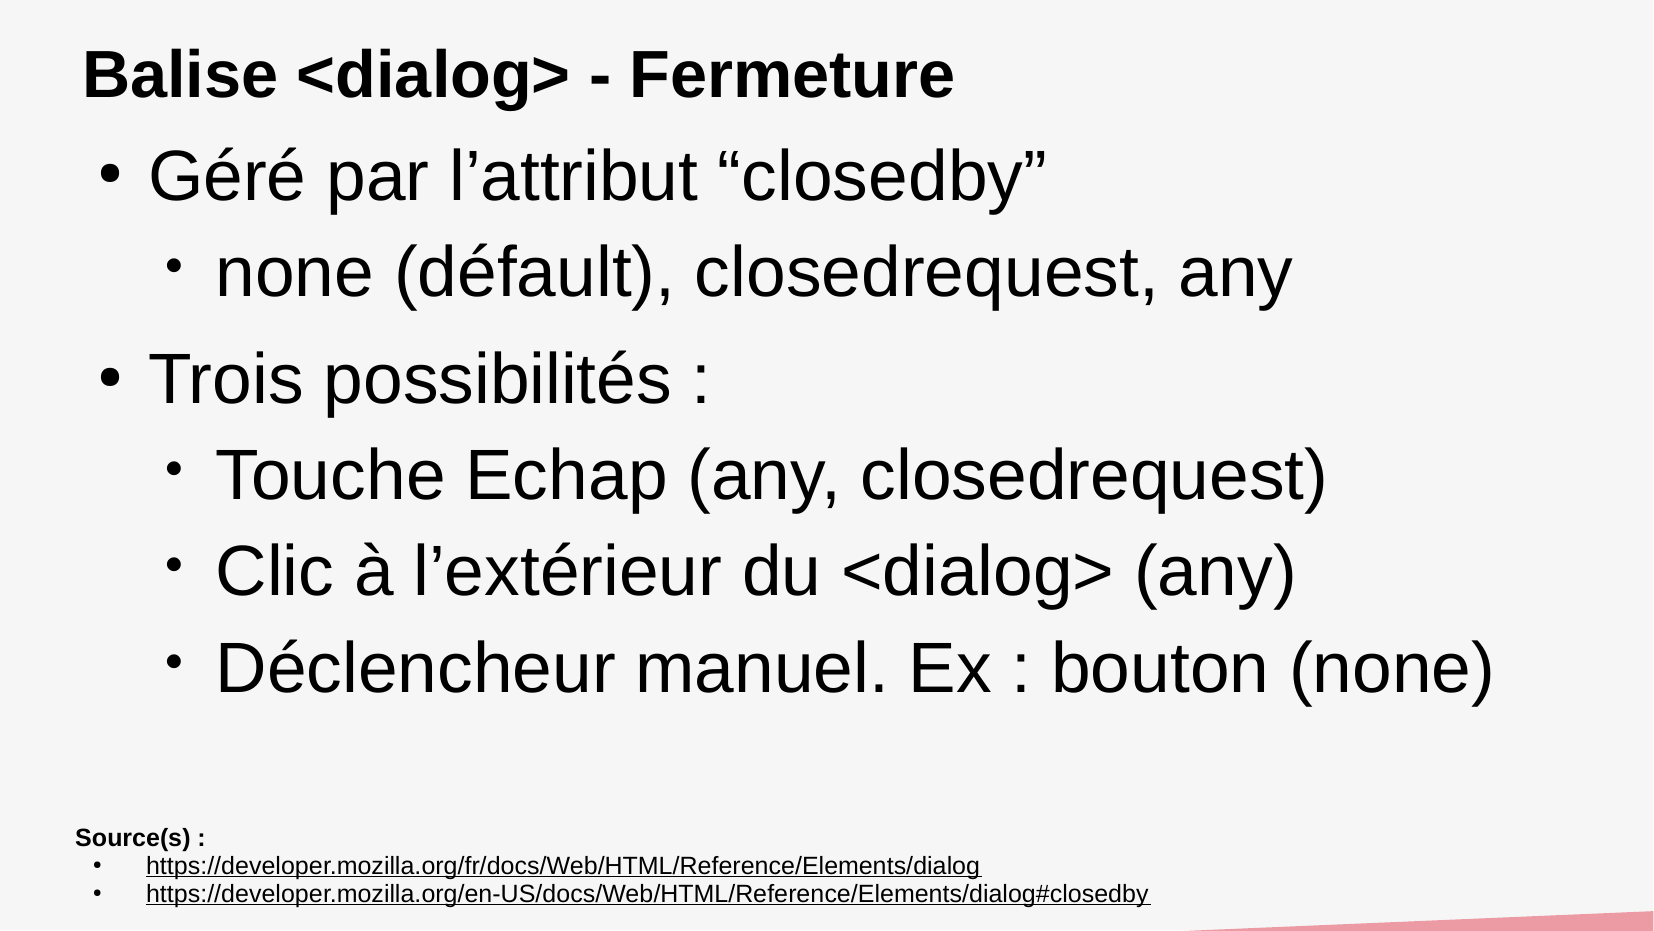

# Balise <dialog> - Fermeture
Géré par l’attribut “closedby”
none (défault), closedrequest, any
Trois possibilités :
Touche Echap (any, closedrequest)
Clic à l’extérieur du <dialog> (any)
Déclencheur manuel. Ex : bouton (none)
Source(s) :
https://developer.mozilla.org/fr/docs/Web/HTML/Reference/Elements/dialog
https://developer.mozilla.org/en-US/docs/Web/HTML/Reference/Elements/dialog#closedby